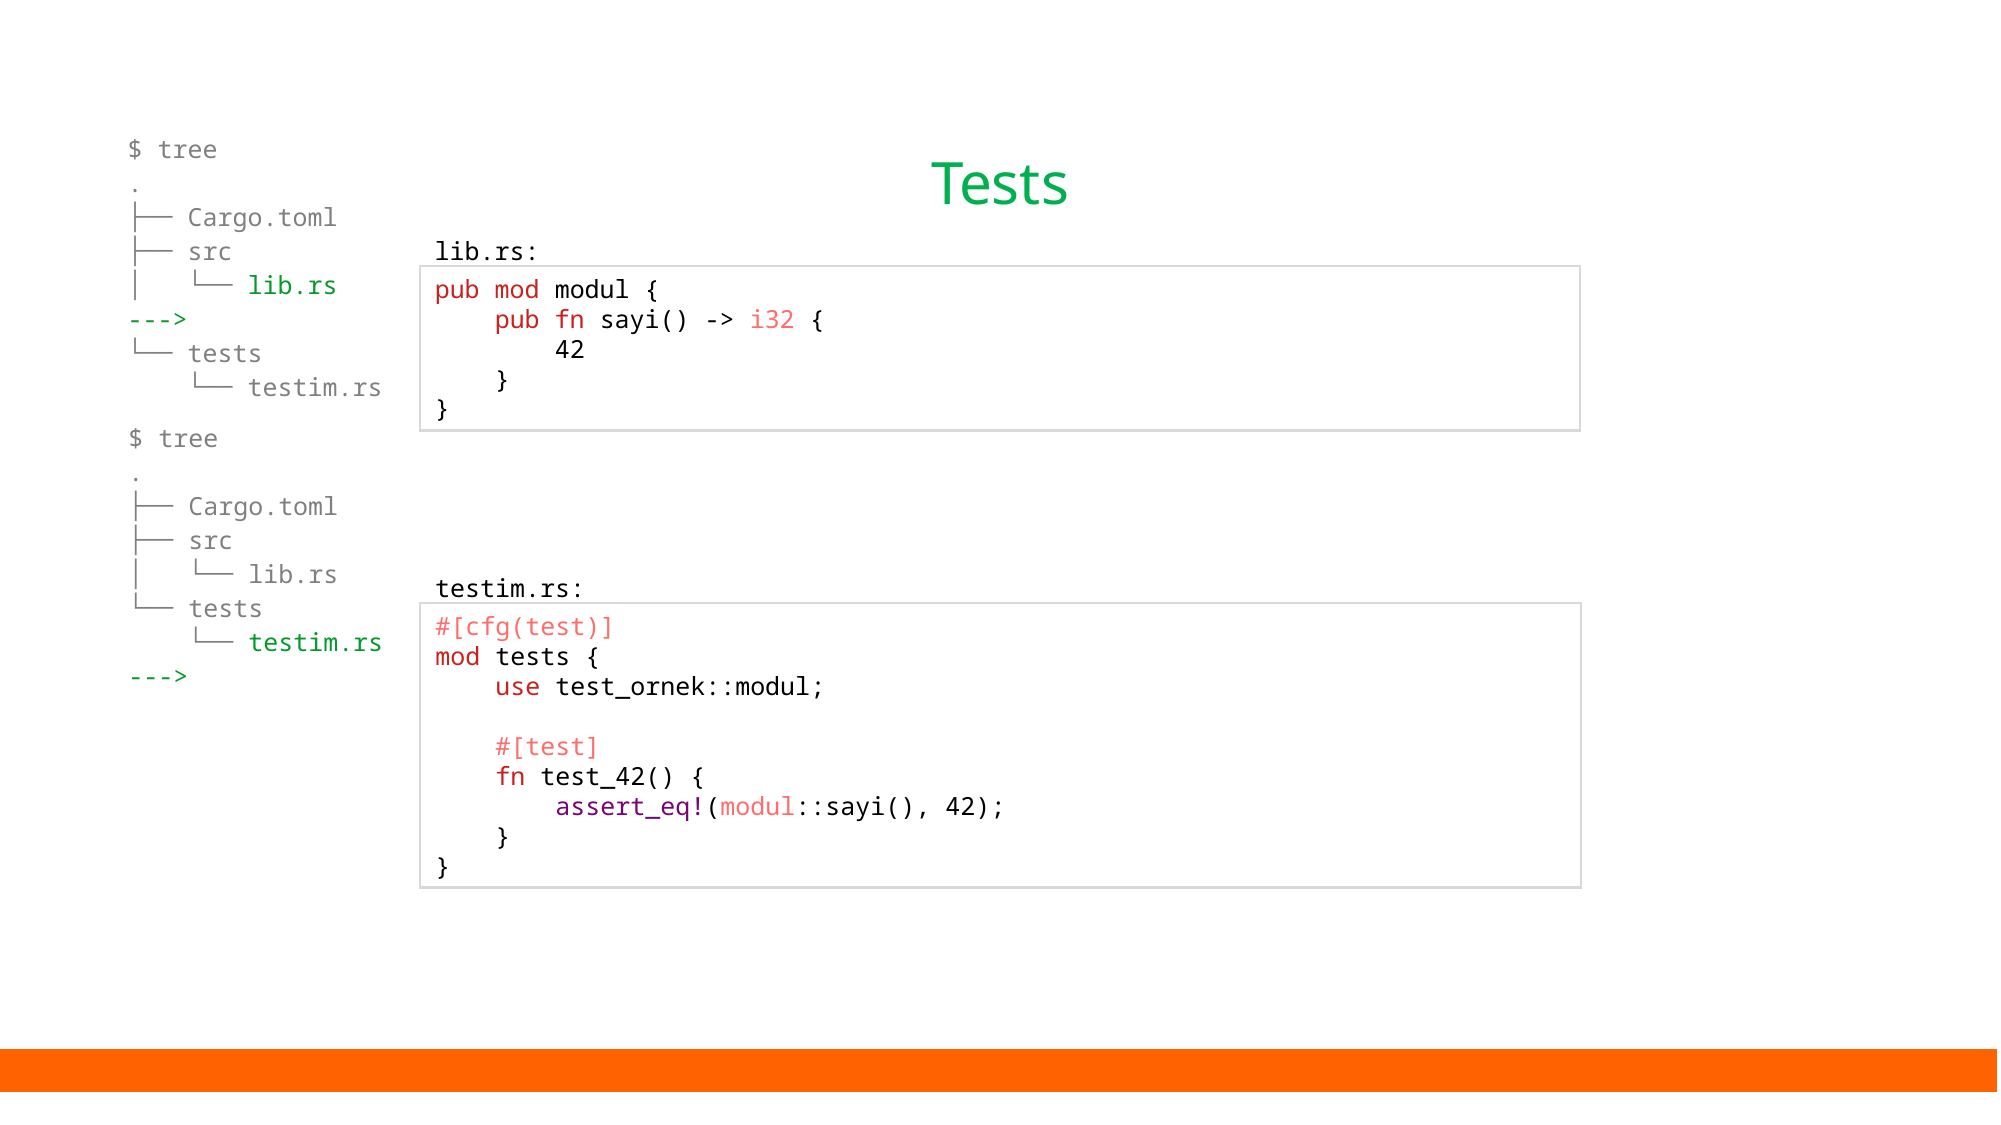

$ tree
.
├── Cargo.toml
├── src
│ └── lib.rs --->
└── tests
 └── testim.rs
# Tests
lib.rs:
pub mod modul {
 pub fn sayi() -> i32 {
 42
 }
}
$ tree
.
├── Cargo.toml
├── src
│ └── lib.rs
└── tests
 └── testim.rs --->
testim.rs:
#[cfg(test)]
mod tests {
 use test_ornek::modul;
 #[test]
 fn test_42() {
 assert_eq!(modul::sayi(), 42);
 }
}